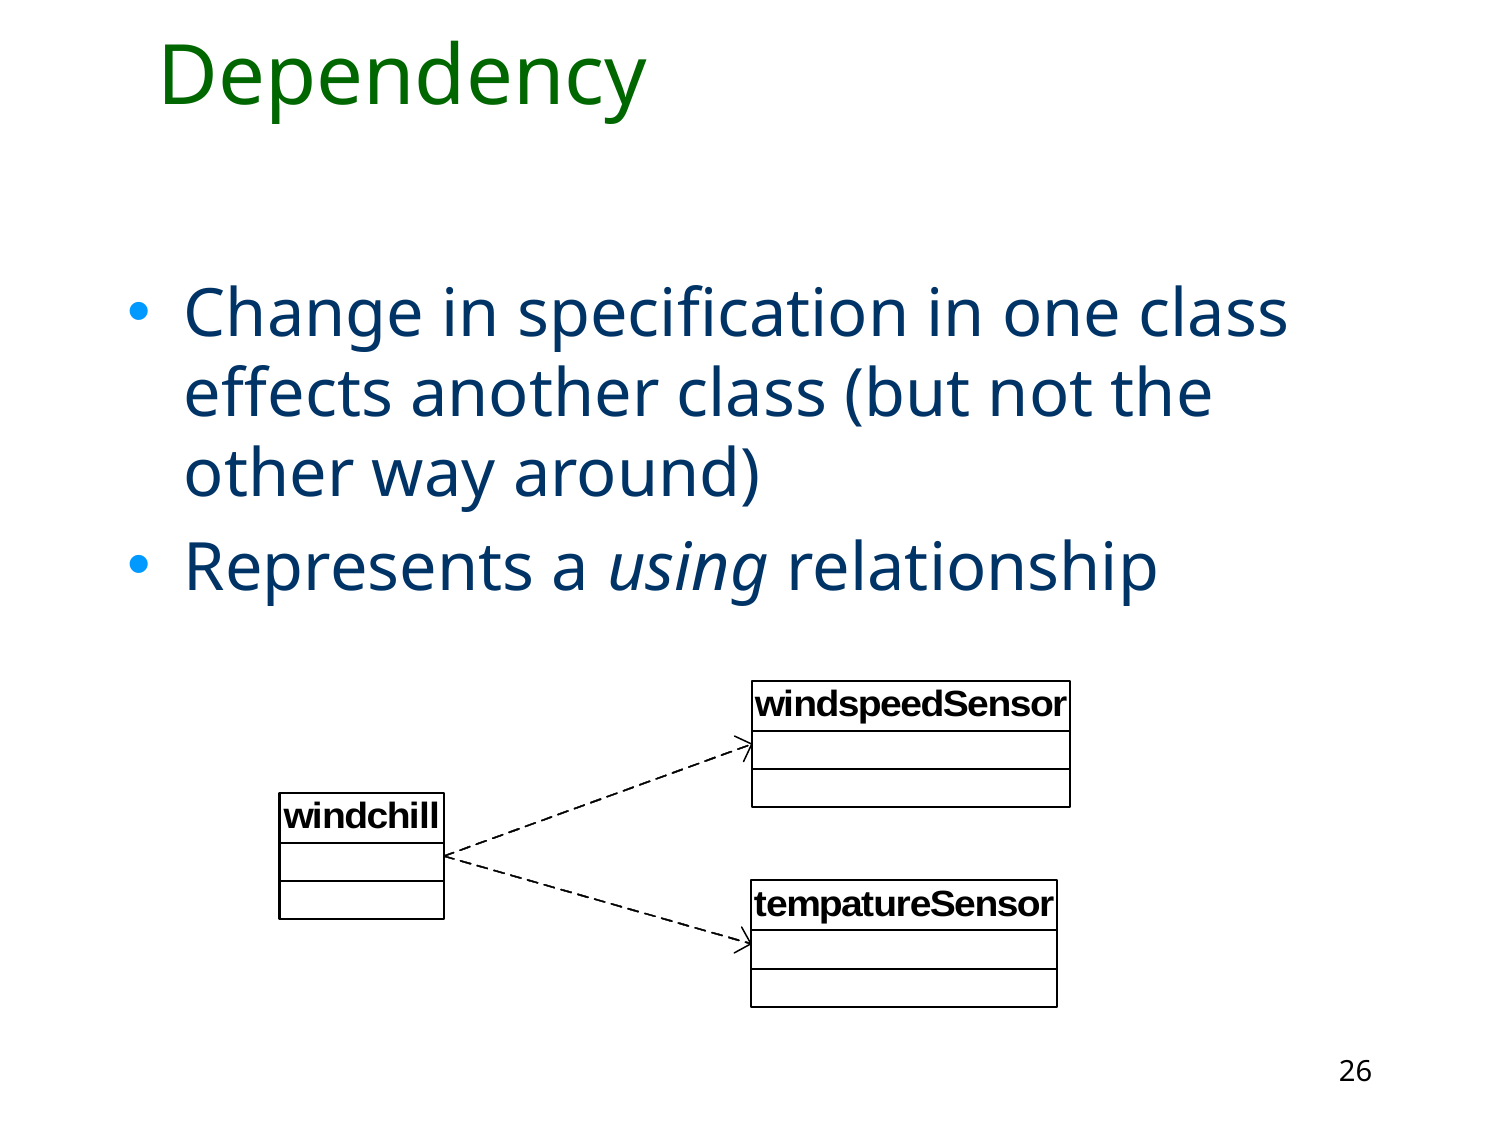

# Dependency
Change in specification in one class effects another class (but not the other way around)
Represents a using relationship